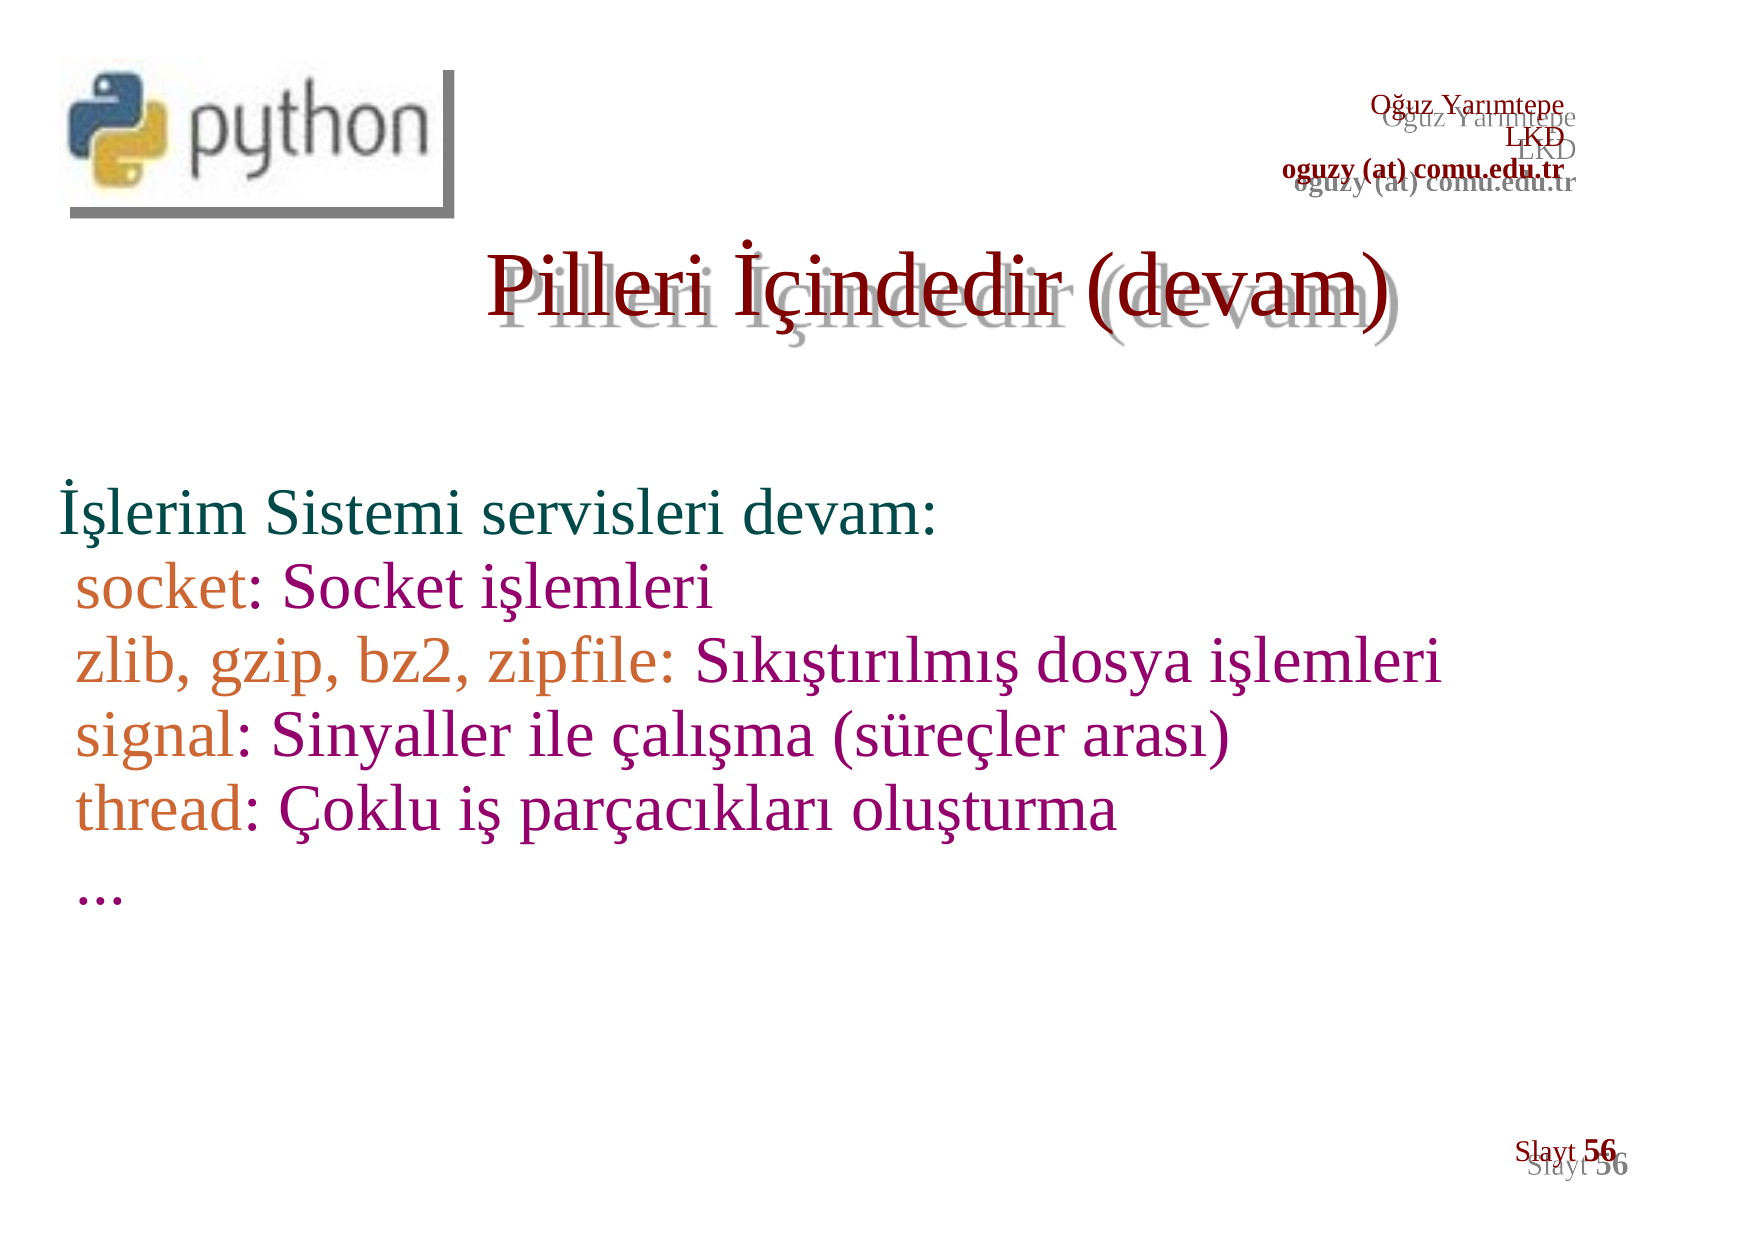

# Pilleri İçindedir (devam)
İşlerim Sistemi servisleri devam:
 socket: Socket işlemleri
 zlib, gzip, bz2, zipfile: Sıkıştırılmış dosya işlemleri
 signal: Sinyaller ile çalışma (süreçler arası)
 thread: Çoklu iş parçacıkları oluşturma
 ...